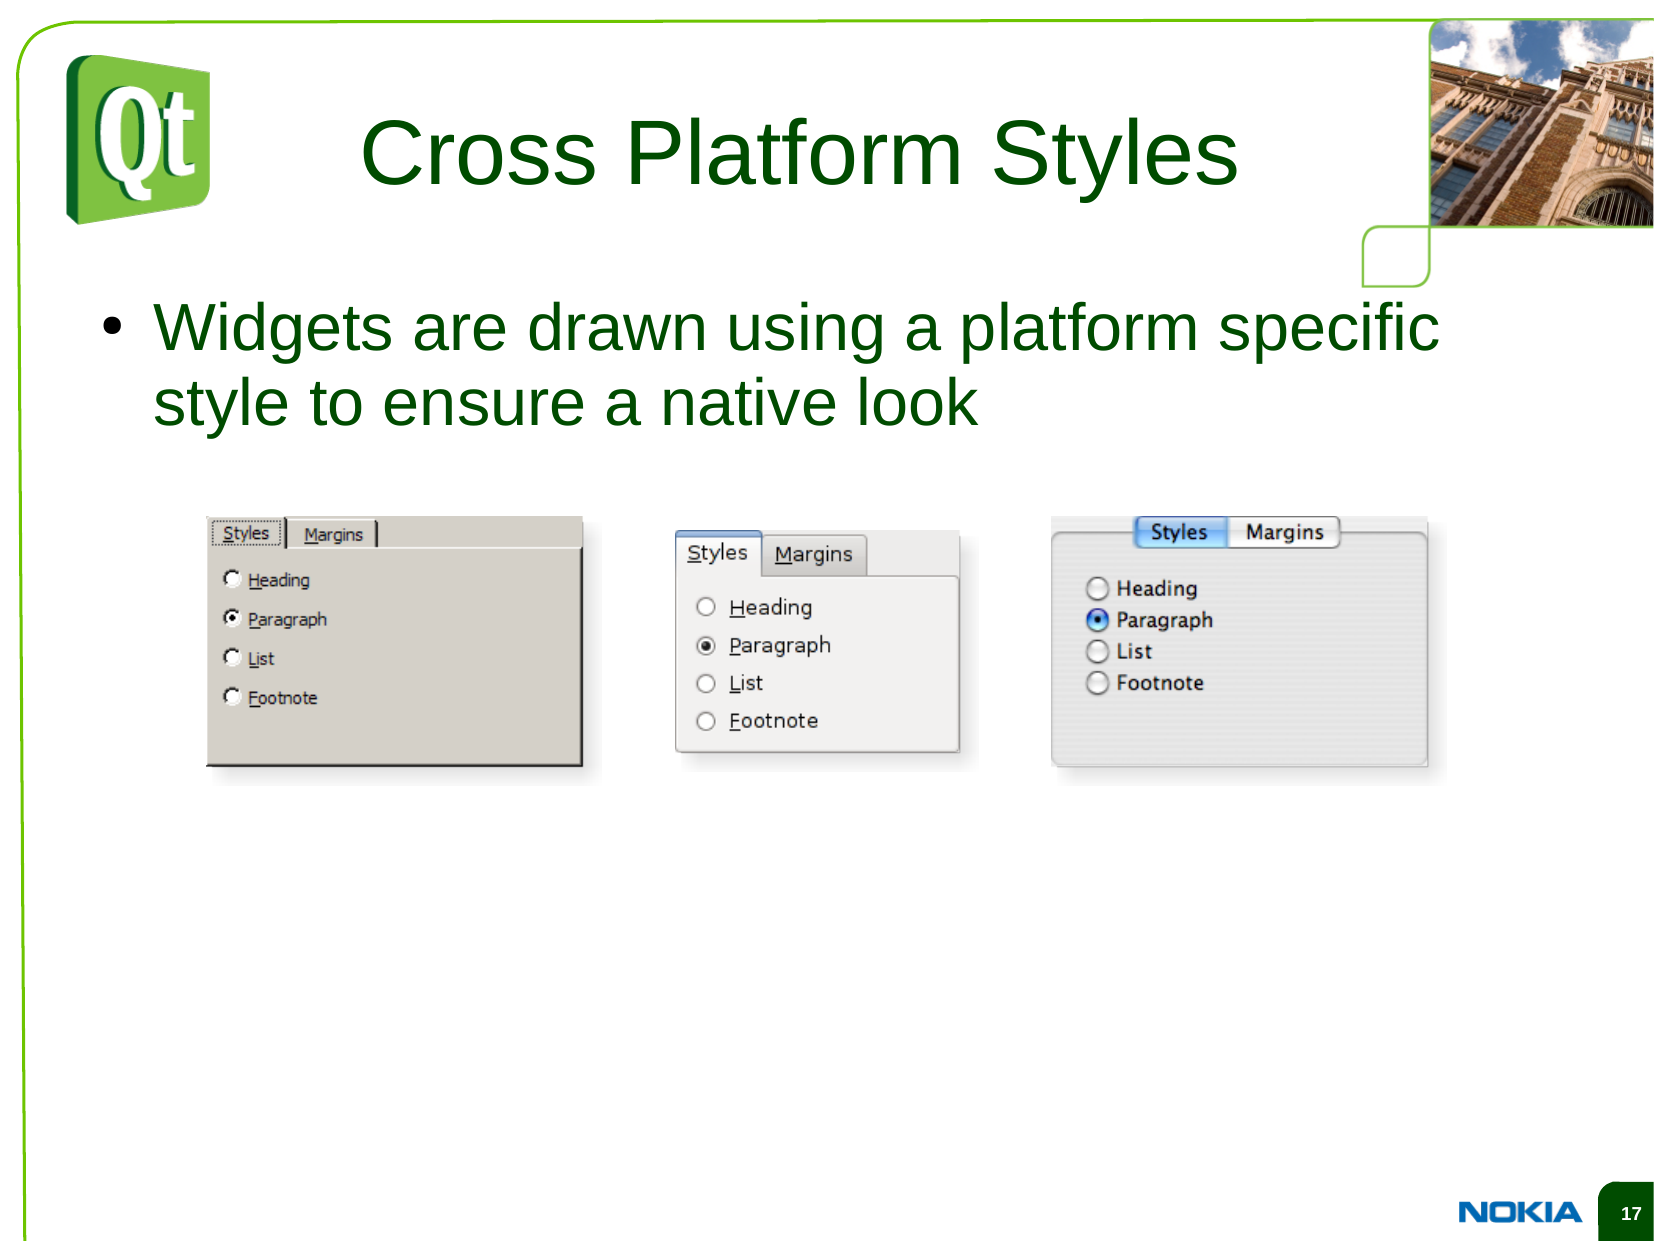

# Cross Platform Styles
Widgets are drawn using a platform specific style to ensure a native look